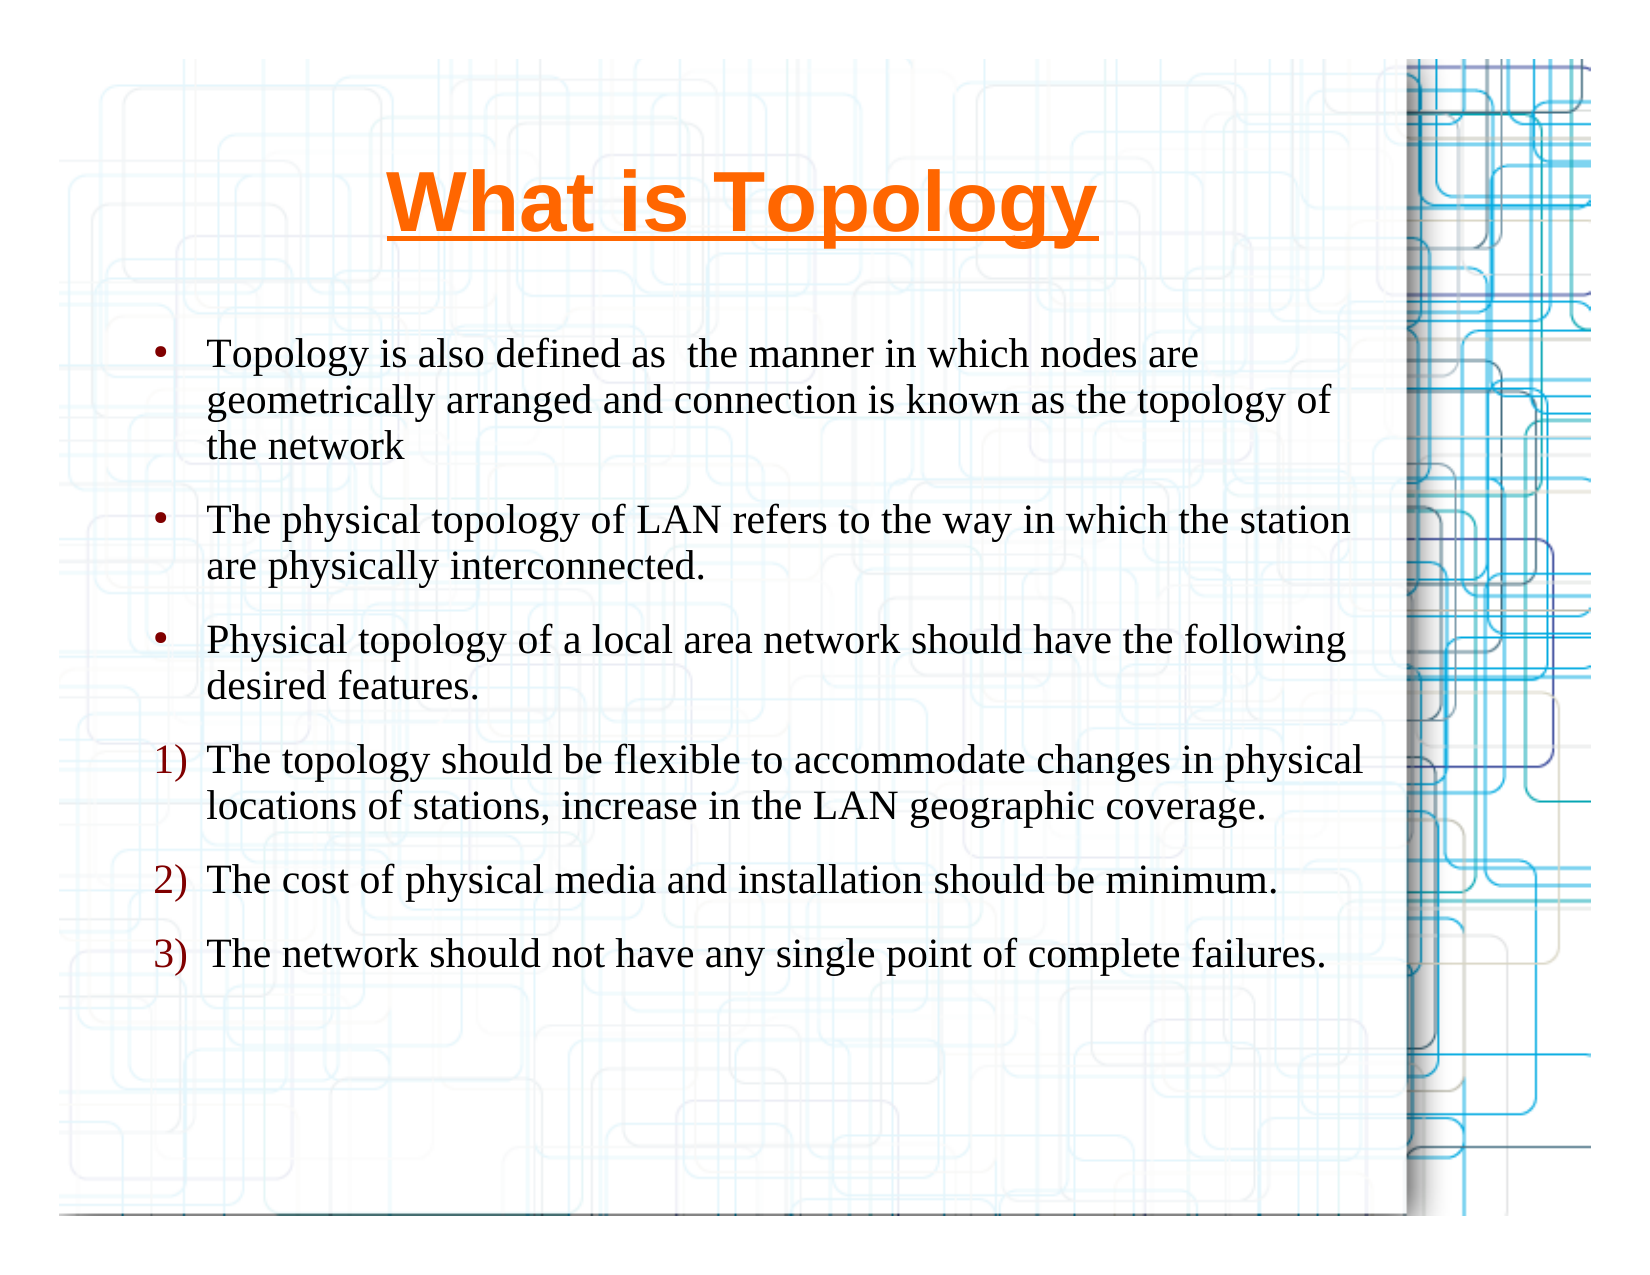

# What is Topology
Topology is also defined as the manner in which nodes are geometrically arranged and connection is known as the topology of the network
The physical topology of LAN refers to the way in which the station are physically interconnected.
Physical topology of a local area network should have the following desired features.
The topology should be flexible to accommodate changes in physical locations of stations, increase in the LAN geographic coverage.
The cost of physical media and installation should be minimum.
The network should not have any single point of complete failures.